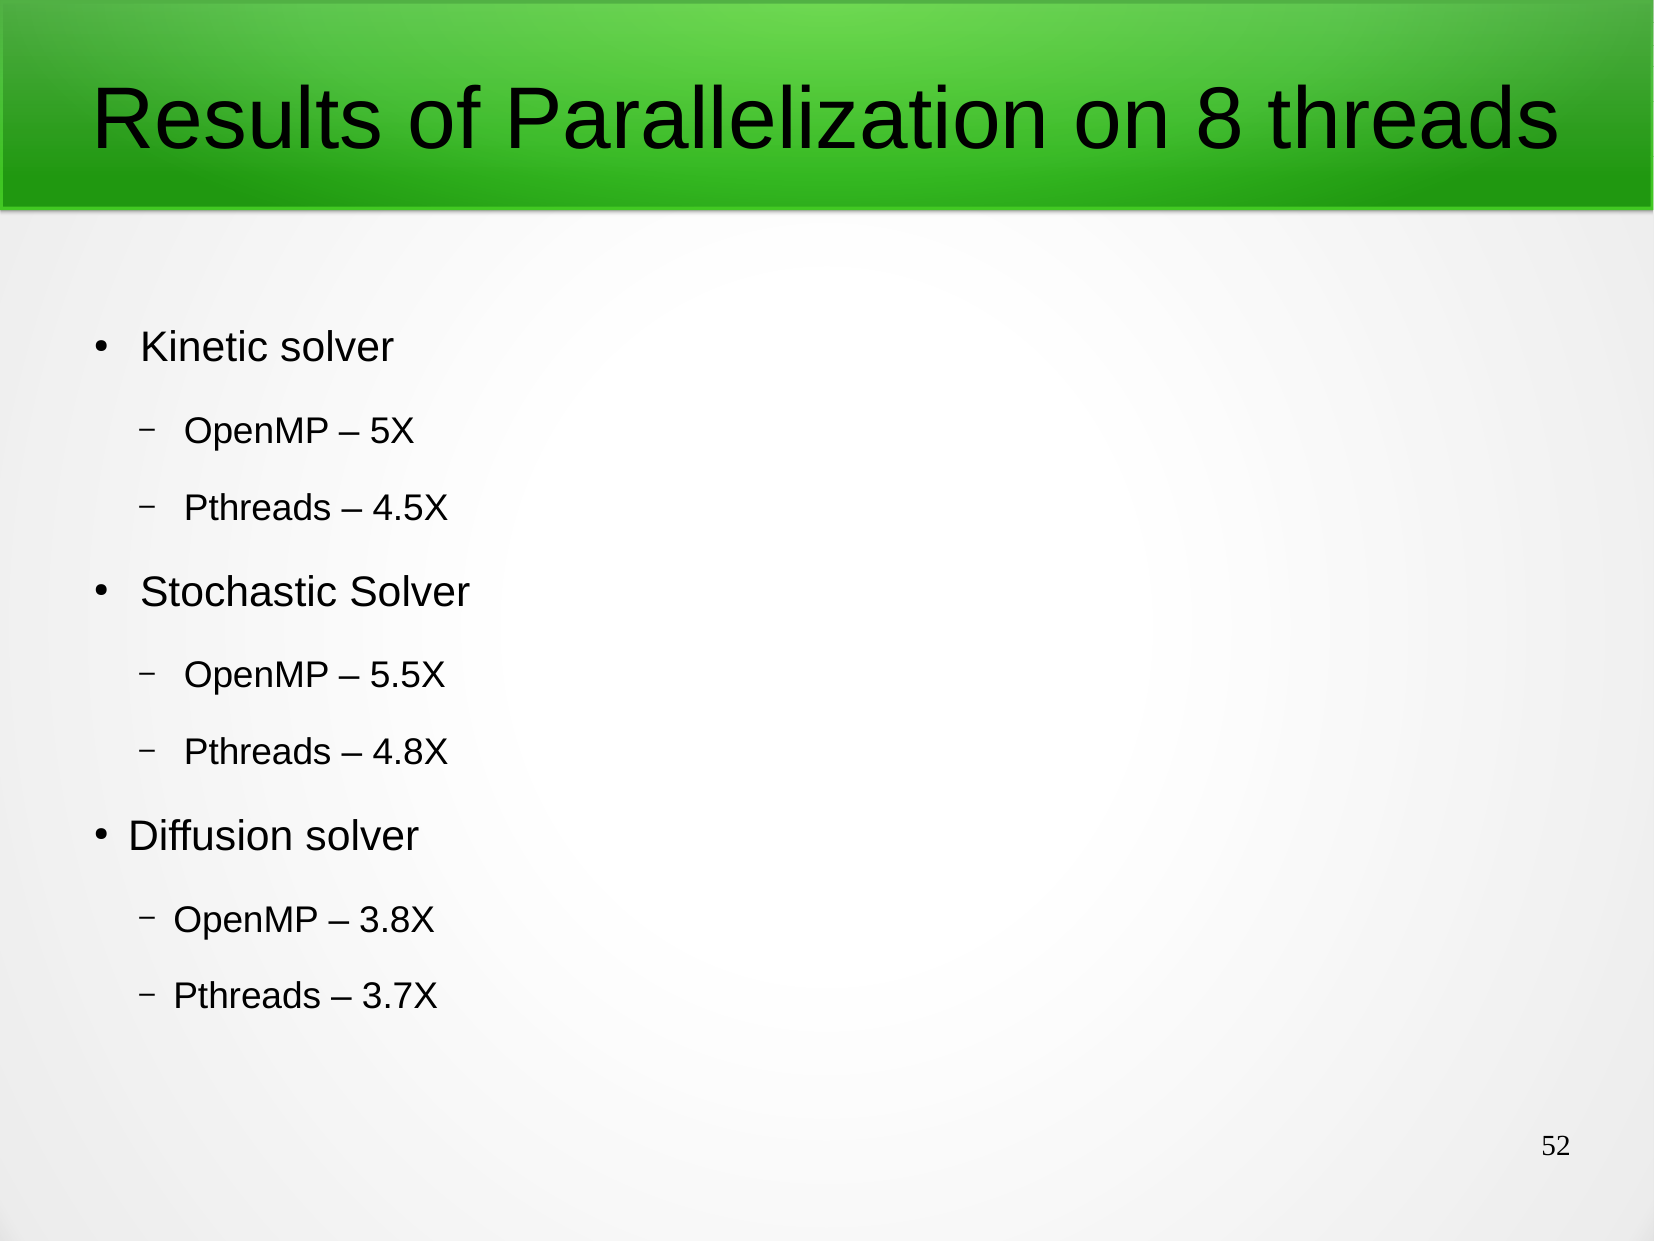

# Results of Parallelization on 8 threads
 Kinetic solver
 OpenMP – 5X
 Pthreads – 4.5X
 Stochastic Solver
 OpenMP – 5.5X
 Pthreads – 4.8X
Diffusion solver
OpenMP – 3.8X
Pthreads – 3.7X
52